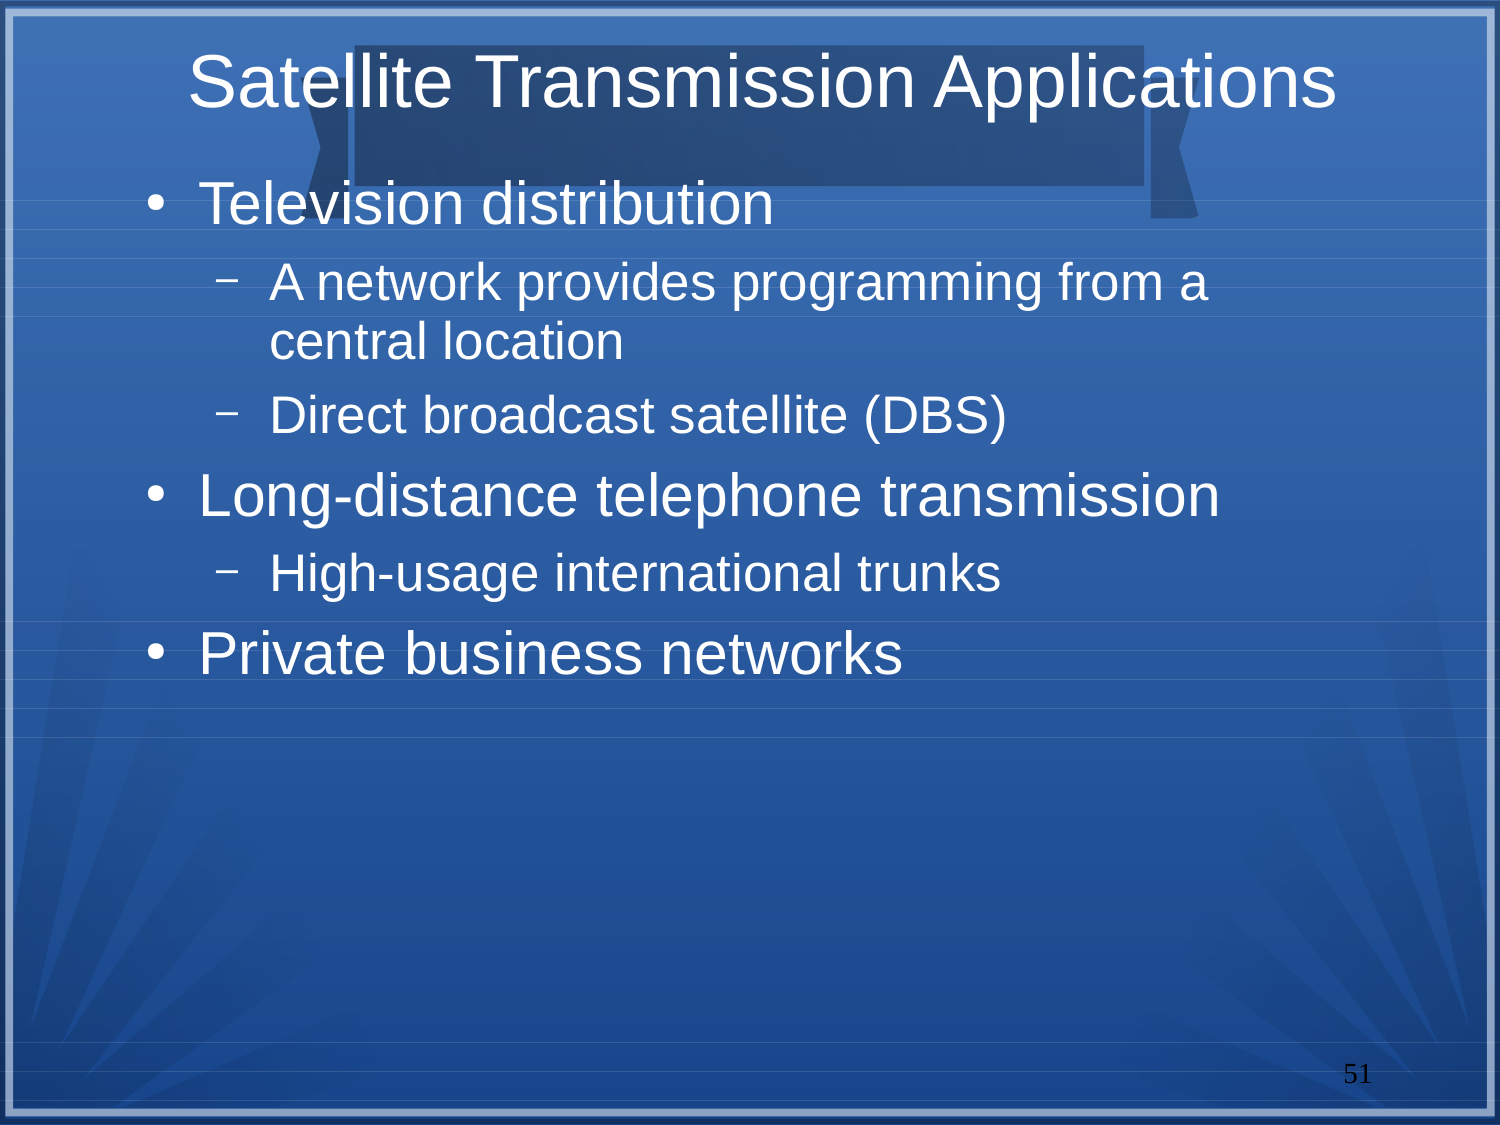

# Satellite Transmission Applications
Television distribution
A network provides programming from a central location
Direct broadcast satellite (DBS)
Long-distance telephone transmission
High-usage international trunks
Private business networks